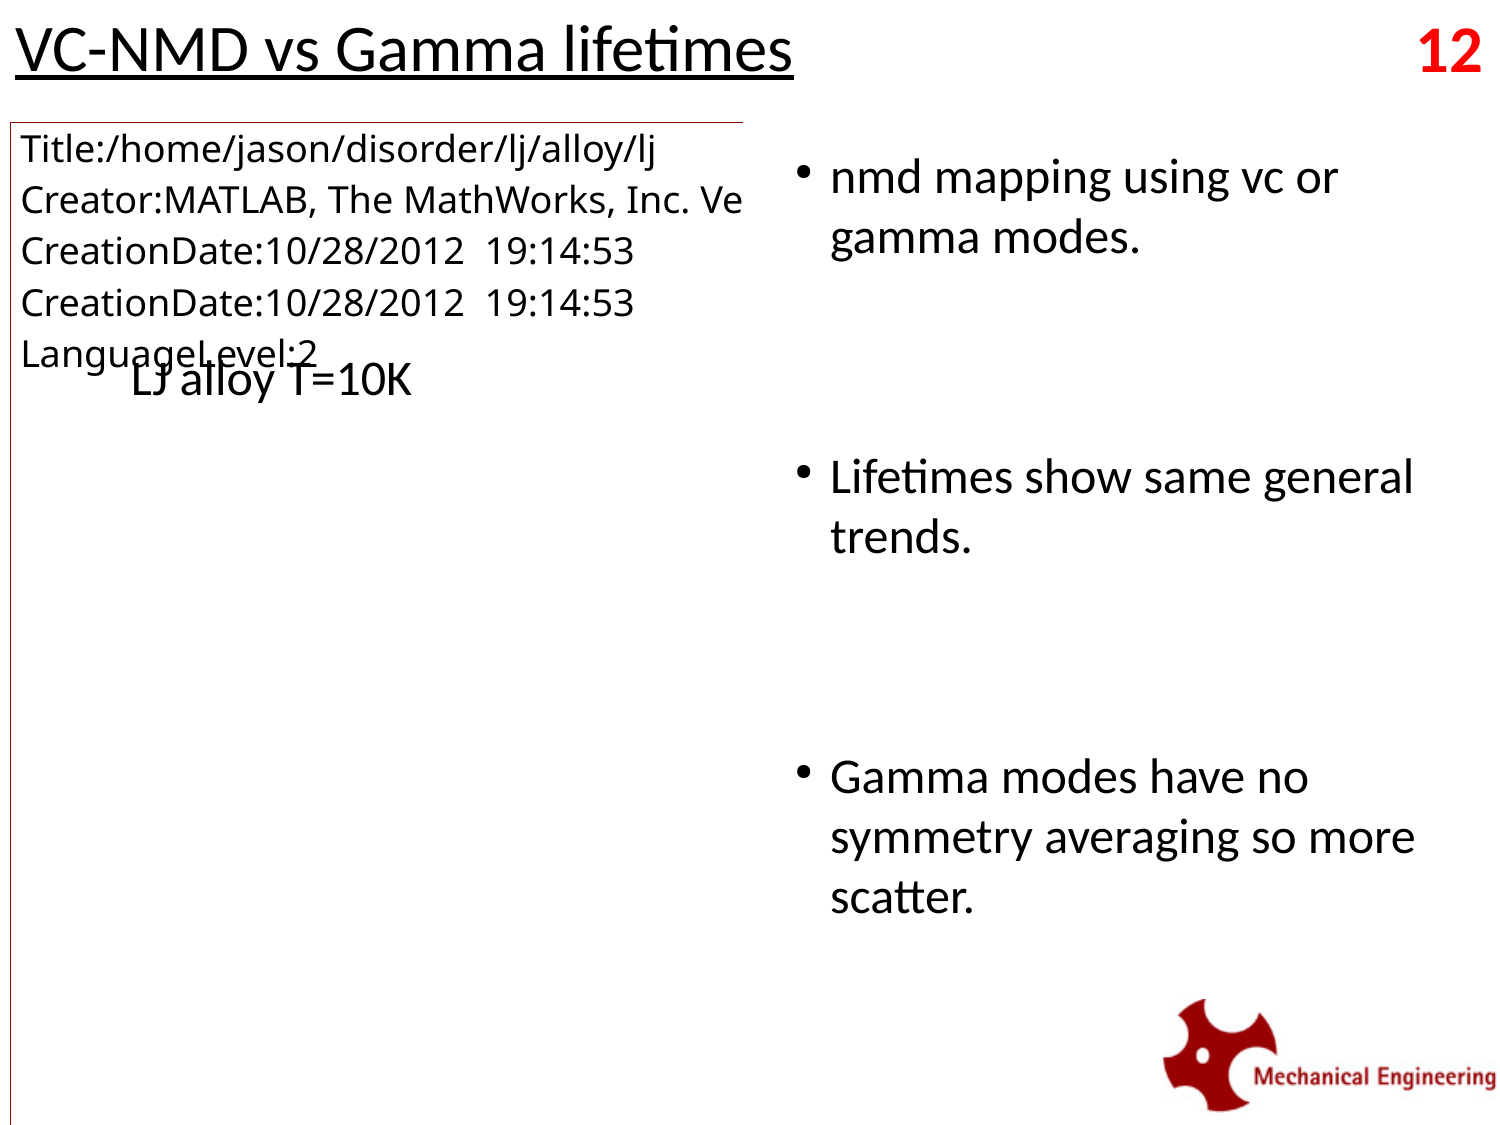

# VC-NMD vs Gamma lifetimes
12
nmd mapping using vc or gamma modes.
Lifetimes show same general trends.
Gamma modes have no symmetry averaging so more scatter.
LJ alloy T=10K